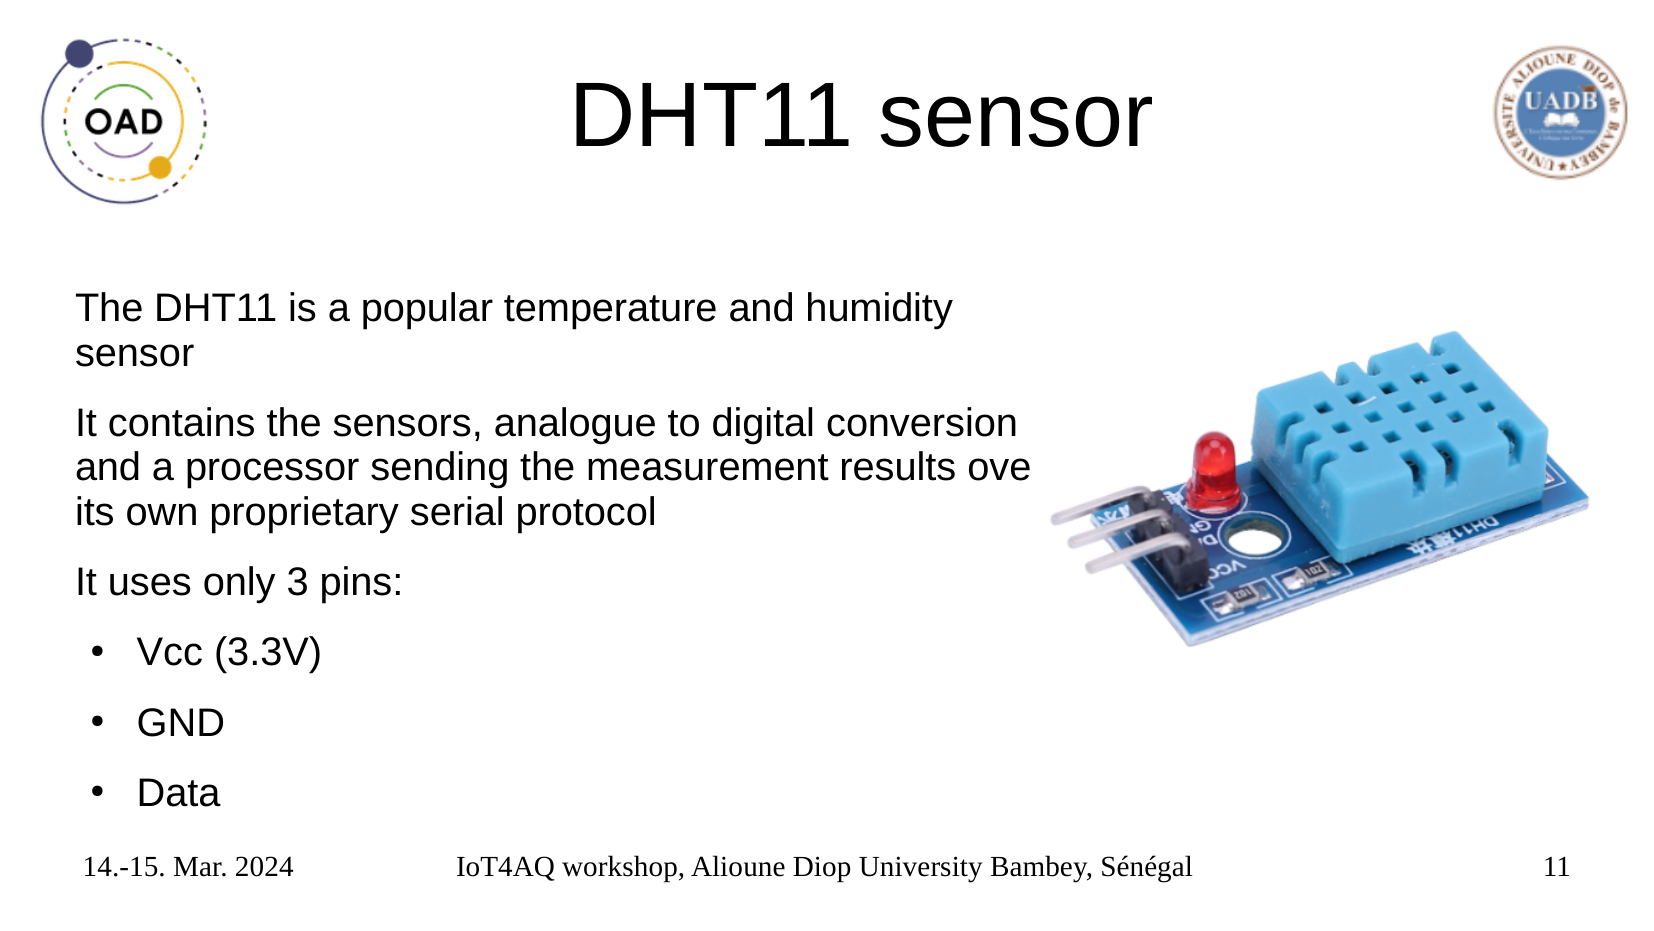

# DHT11 sensor
The DHT11 is a popular temperature and humidity sensor
It contains the sensors, analogue to digital conversion and a processor sending the measurement results over its own proprietary serial protocol
It uses only 3 pins:
Vcc (3.3V)
GND
Data
14.-15. Mar. 2024
IoT4AQ workshop, Alioune Diop University Bambey, Sénégal
11